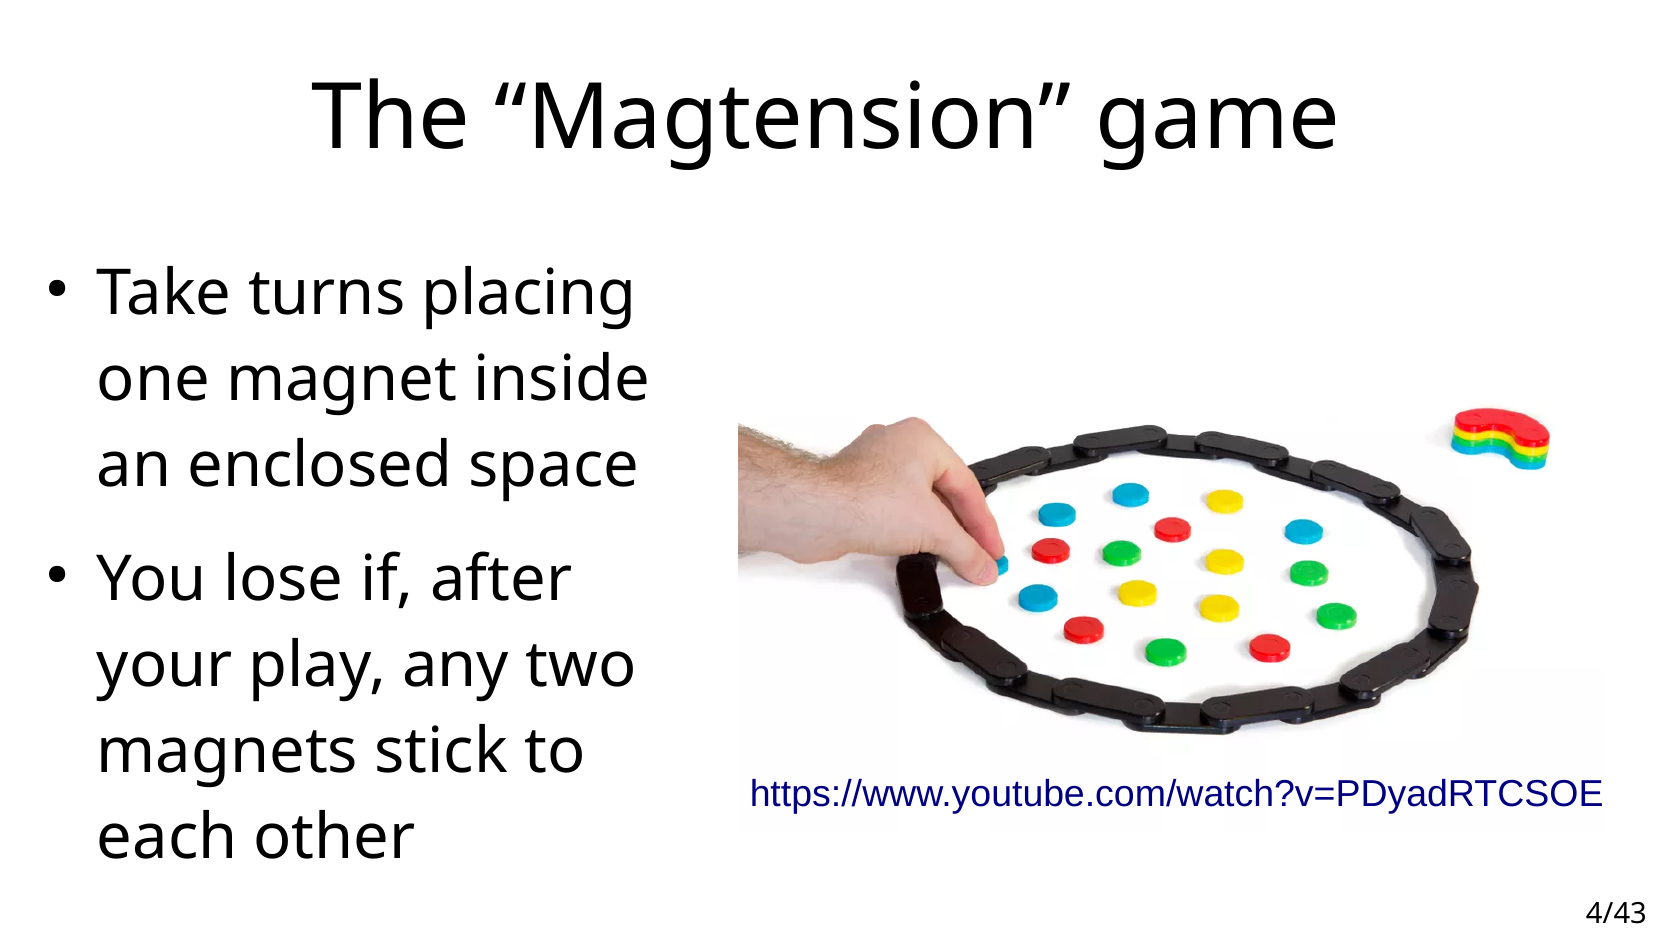

# The “Magtension” game
Take turns placing one magnet inside an enclosed space
You lose if, after your play, any two magnets stick to each other
https://www.youtube.com/watch?v=PDyadRTCSOE
4